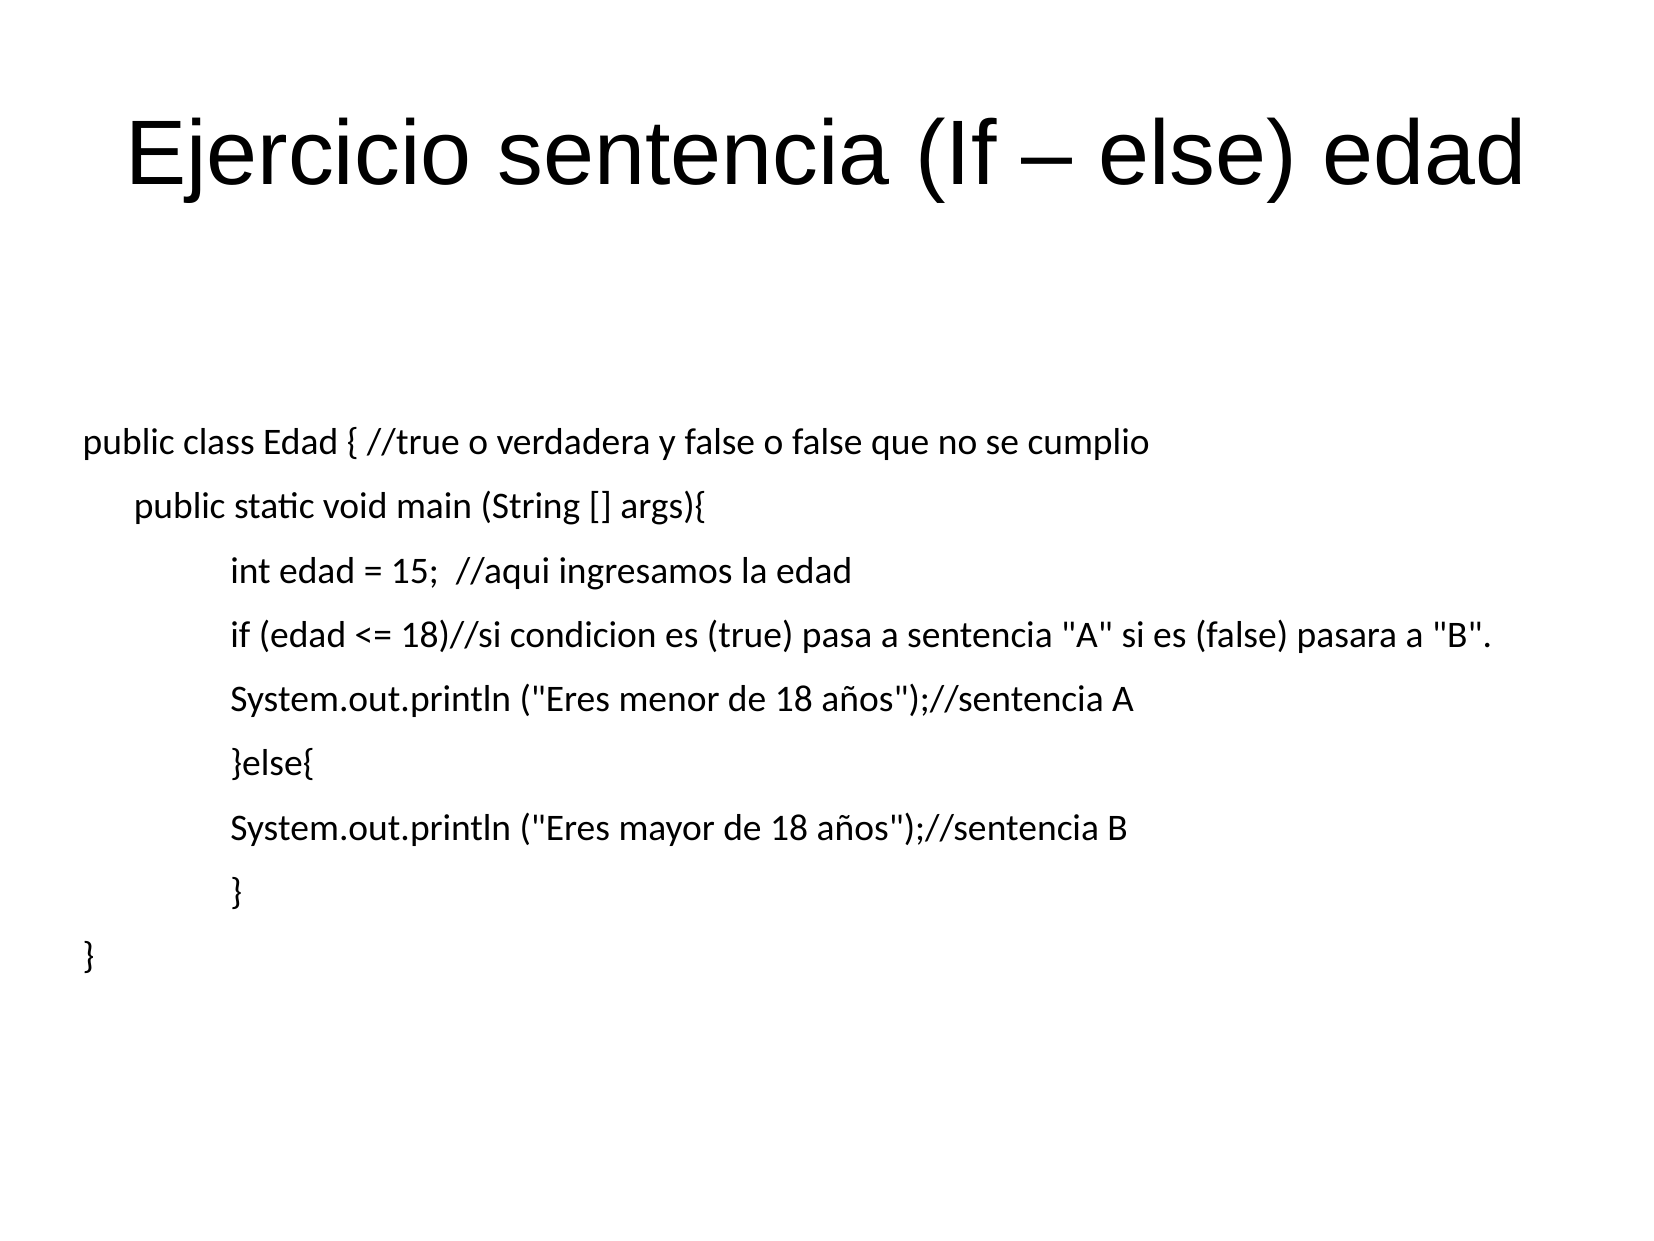

# Ejercicio sentencia (If – else) edad
public class Edad { //true o verdadera y false o false que no se cumplio
 public static void main (String [] args){
		int edad = 15; //aqui ingresamos la edad
		if (edad <= 18)//si condicion es (true) pasa a sentencia "A" si es (false) pasara a "B".
 		System.out.println ("Eres menor de 18 años");//sentencia A
 		}else{
 		System.out.println ("Eres mayor de 18 años");//sentencia B
		}
}